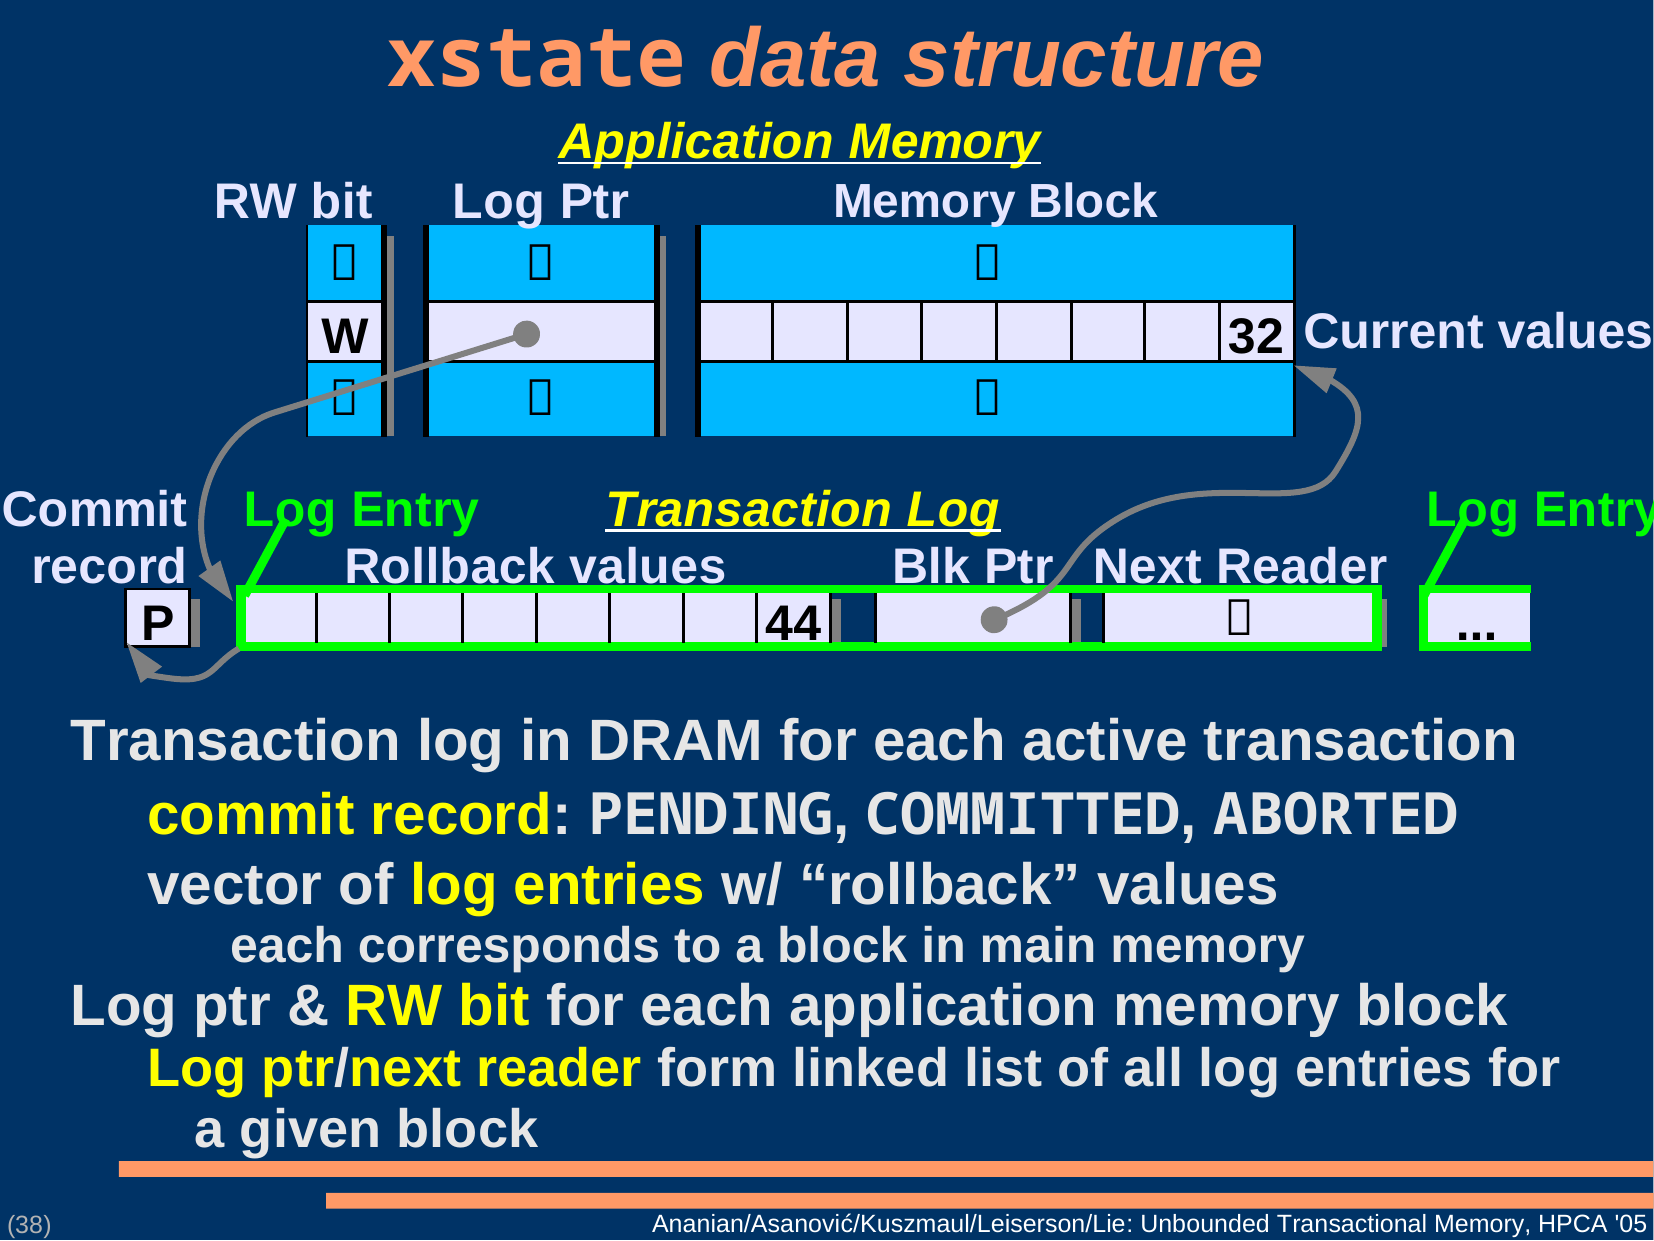

# xstate data structure
Current values
Transaction log in DRAM for each active transaction
commit record: PENDING, COMMITTED, ABORTED
vector of log entries w/ “rollback” values
each corresponds to a block in main memory
Log ptr & RW bit for each application memory block
Log ptr/next reader form linked list of all log entries for a given block